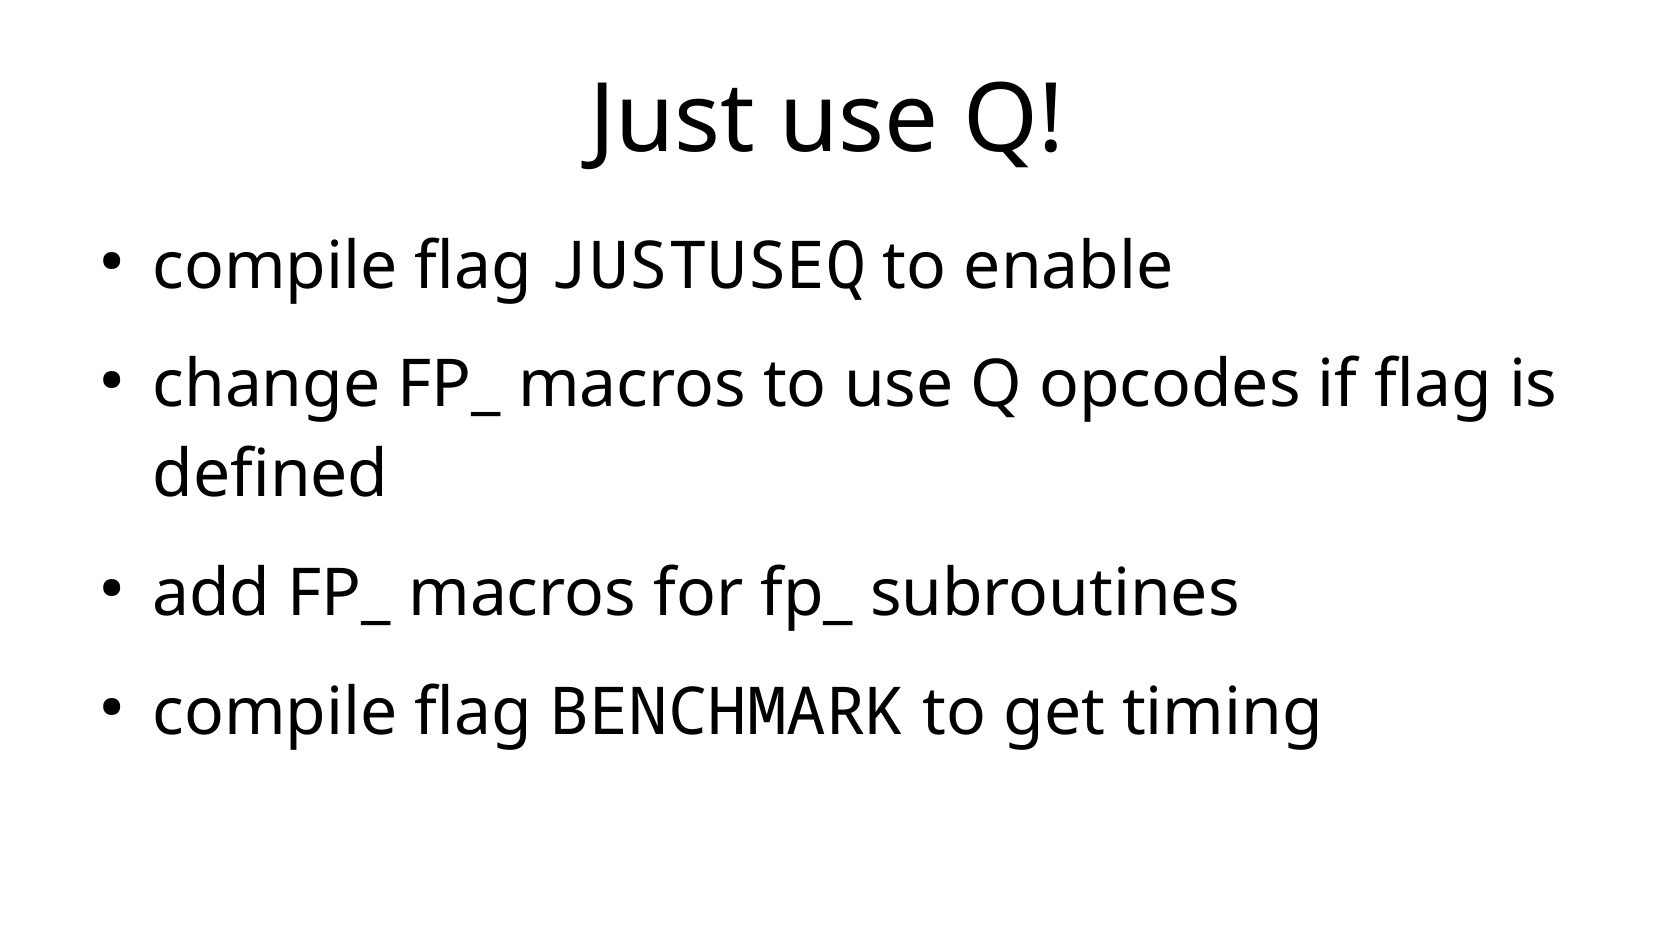

# Just use Q!
compile flag JUSTUSEQ to enable
change FP_ macros to use Q opcodes if flag is defined
add FP_ macros for fp_ subroutines
compile flag BENCHMARK to get timing